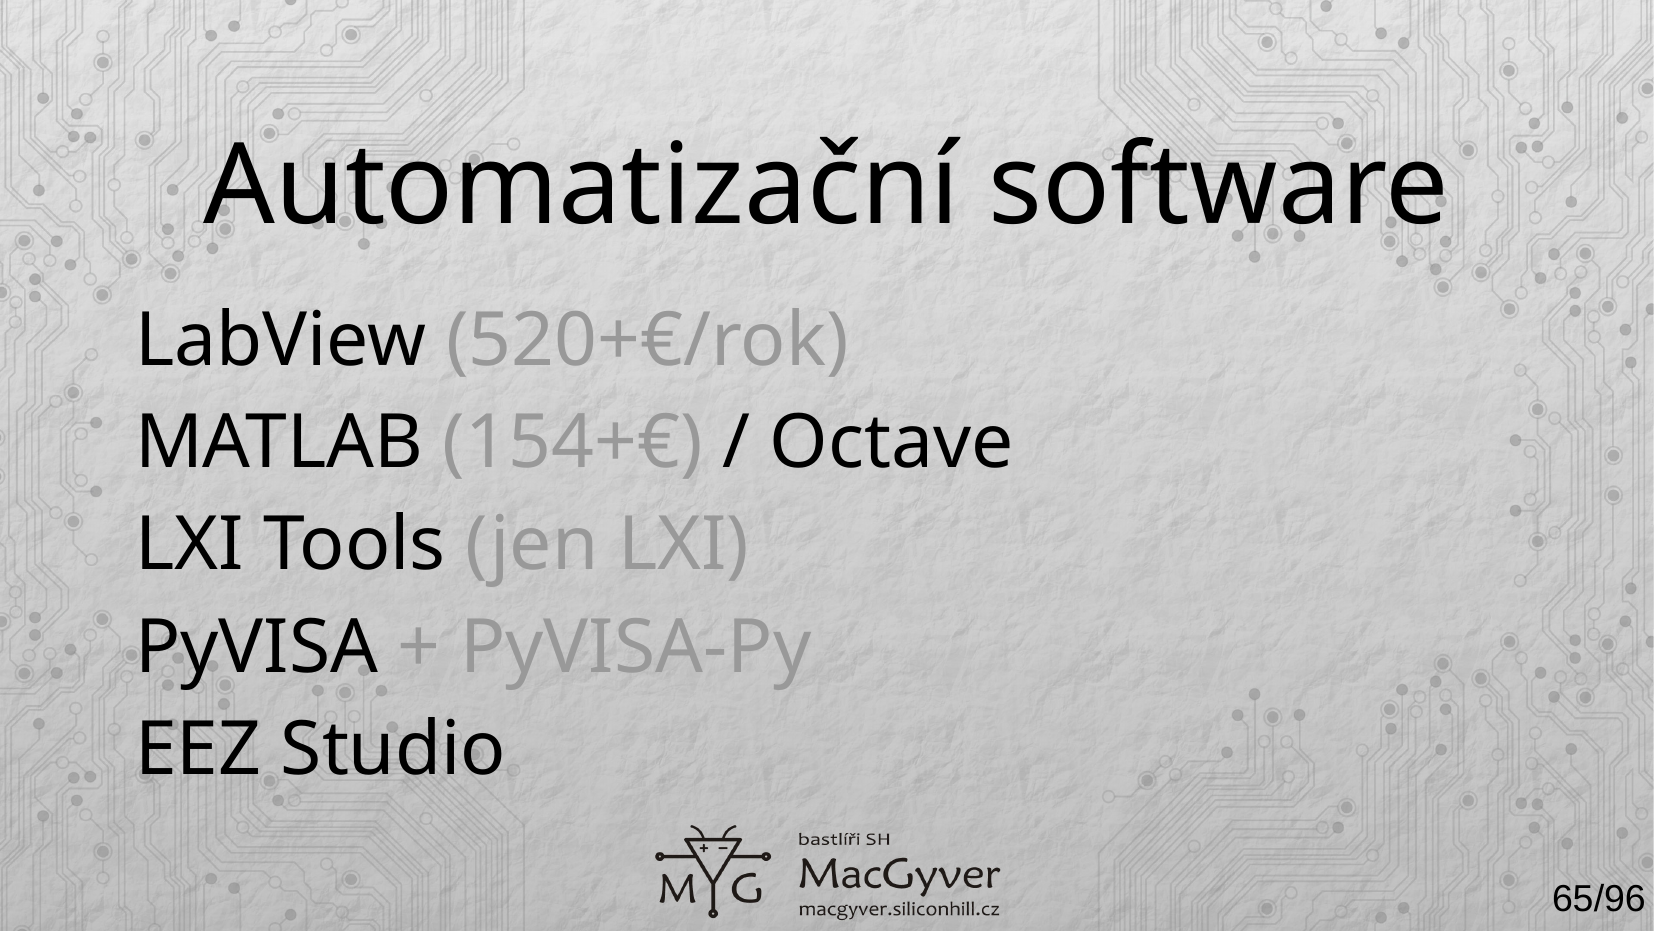

# Automatizační software
LabView (520+€/rok)
MATLAB (154+€) / Octave
LXI Tools (jen LXI)
PyVISA + PyVISA-Py
EEZ Studio